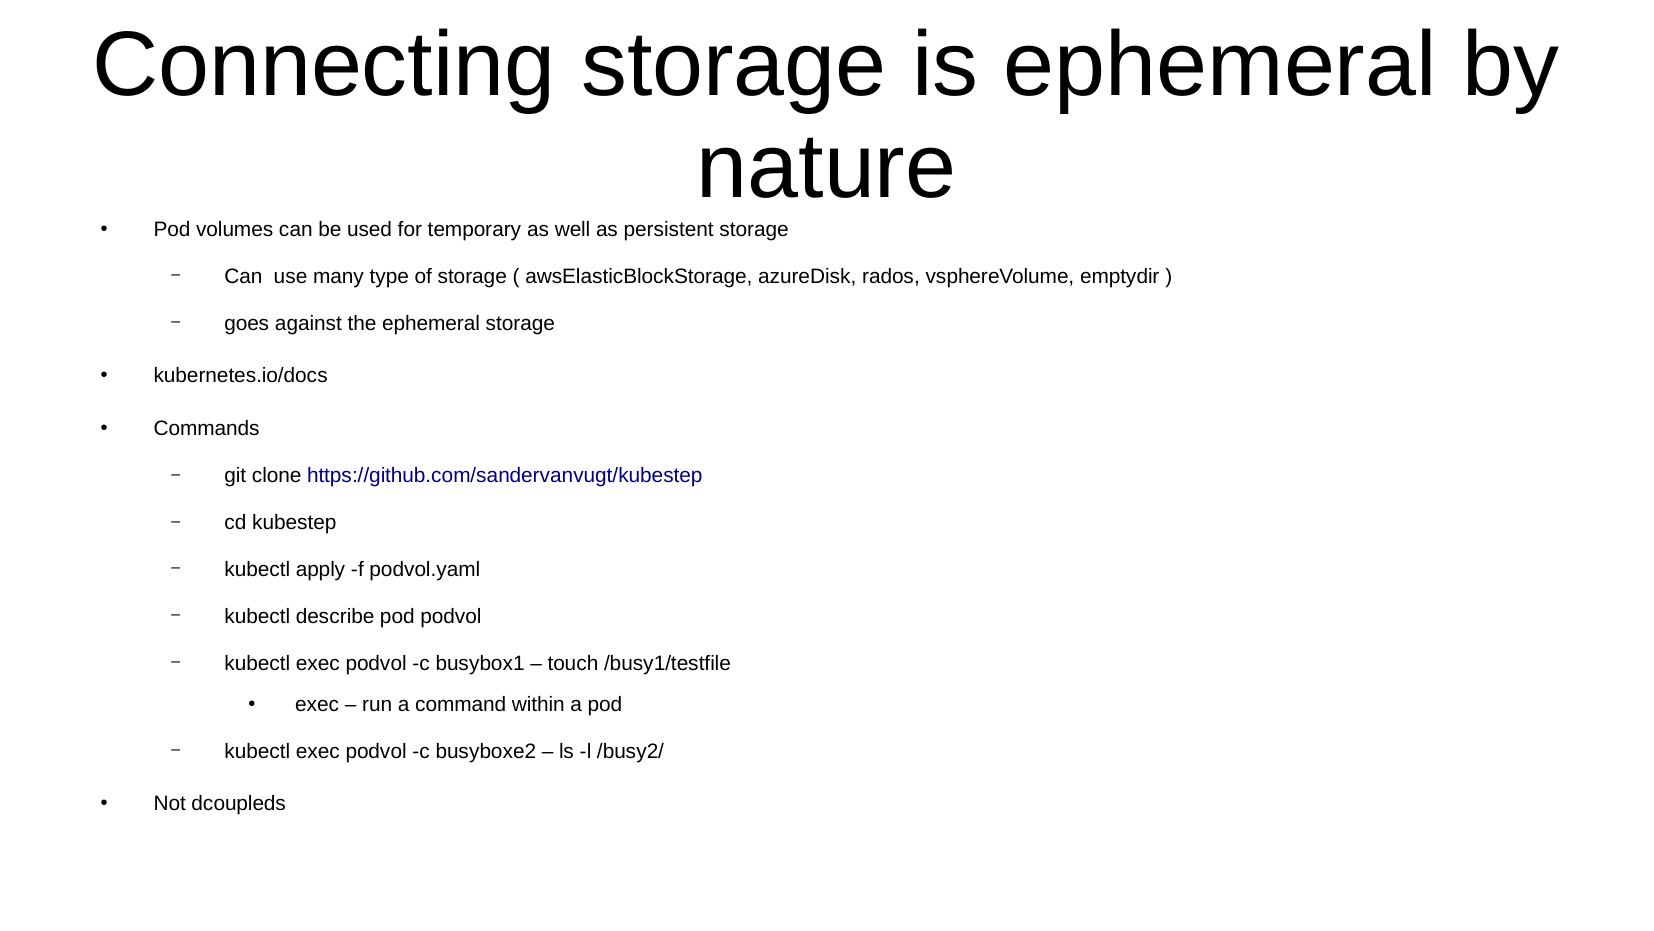

# Connecting storage is ephemeral by nature
Pod volumes can be used for temporary as well as persistent storage
Can use many type of storage ( awsElasticBlockStorage, azureDisk, rados, vsphereVolume, emptydir )
goes against the ephemeral storage
kubernetes.io/docs
Commands
git clone https://github.com/sandervanvugt/kubestep
cd kubestep
kubectl apply -f podvol.yaml
kubectl describe pod podvol
kubectl exec podvol -c busybox1 – touch /busy1/testfile
exec – run a command within a pod
kubectl exec podvol -c busyboxe2 – ls -l /busy2/
Not dcoupleds